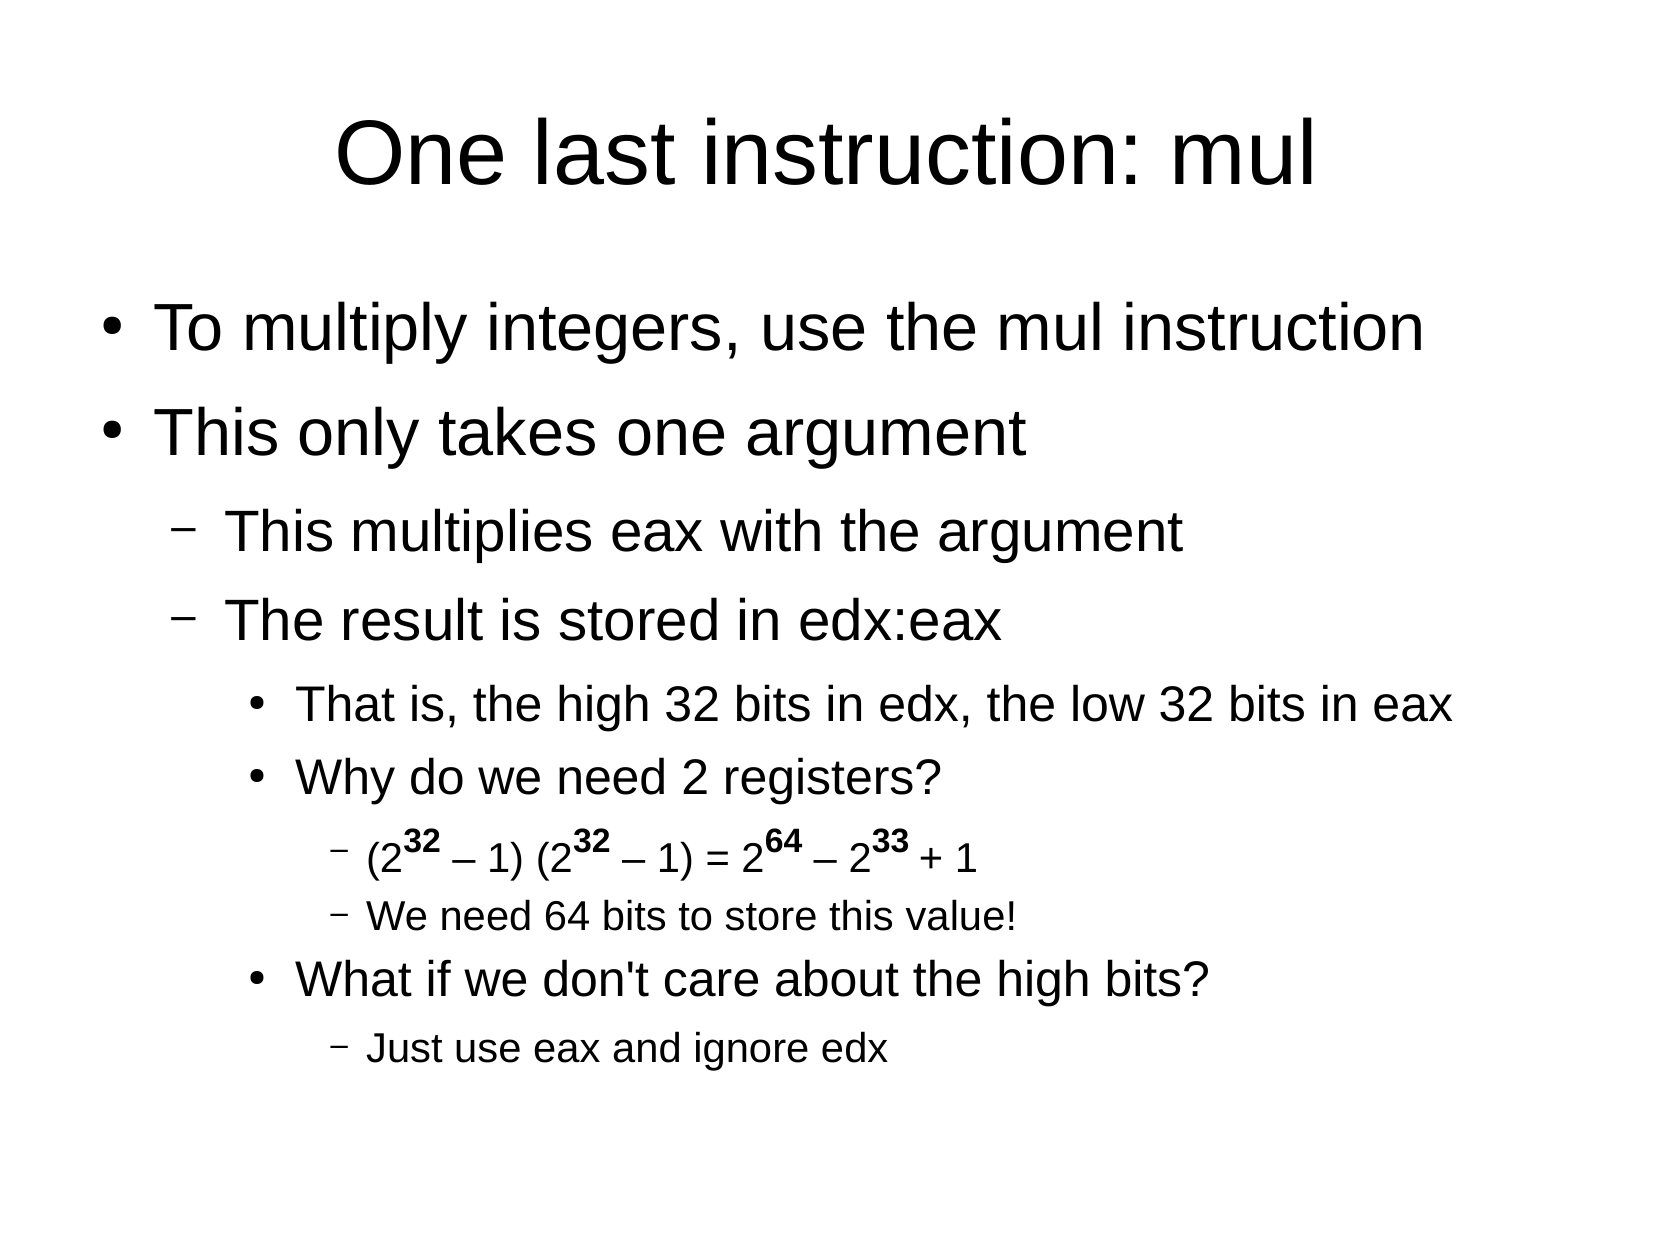

# One last instruction: mul
To multiply integers, use the mul instruction
This only takes one argument
This multiplies eax with the argument
The result is stored in edx:eax
That is, the high 32 bits in edx, the low 32 bits in eax
Why do we need 2 registers?
(232 – 1) (232 – 1) = 264 – 233 + 1
We need 64 bits to store this value!
What if we don't care about the high bits?
Just use eax and ignore edx